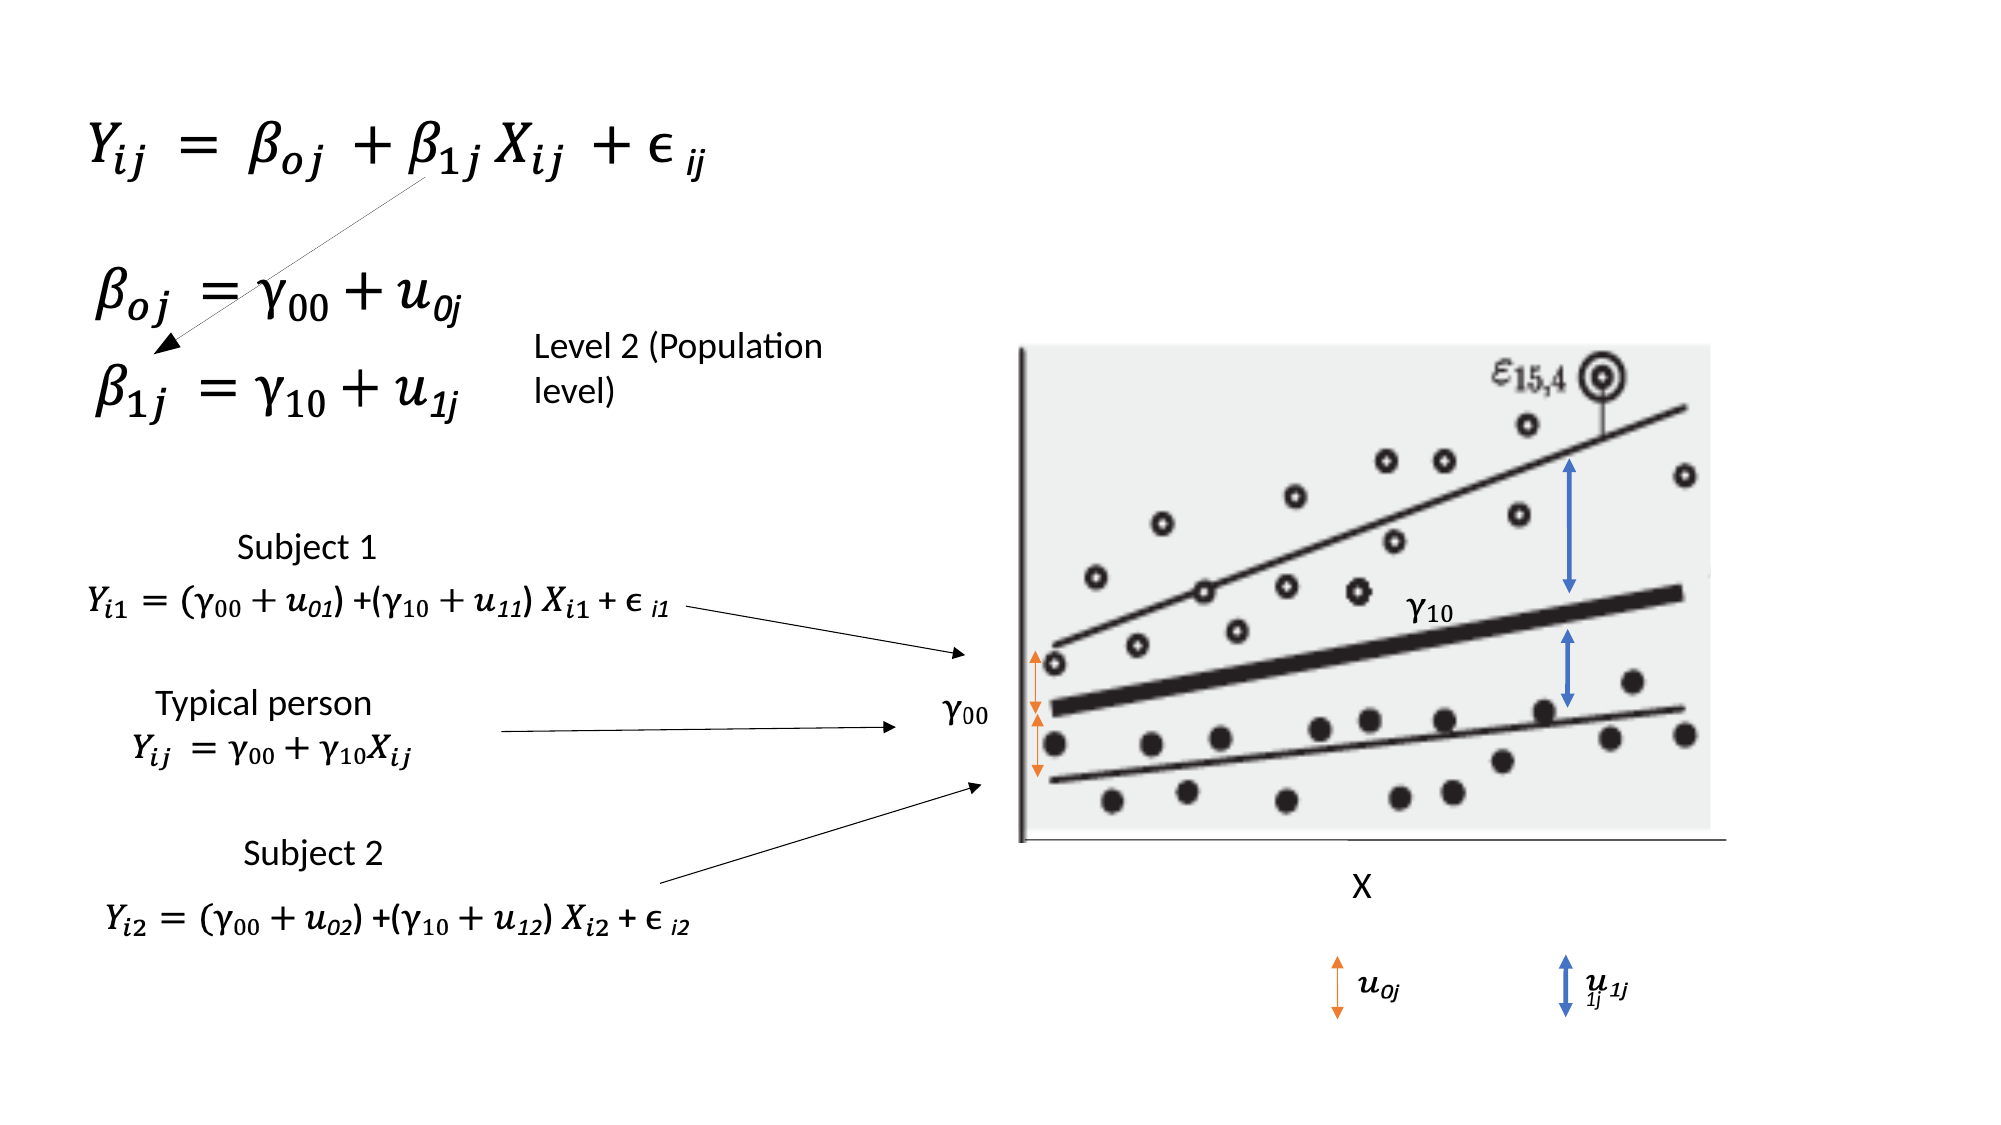

Level 2 (Population level)
Subject 1
Typical person
Subject 2
X
1j